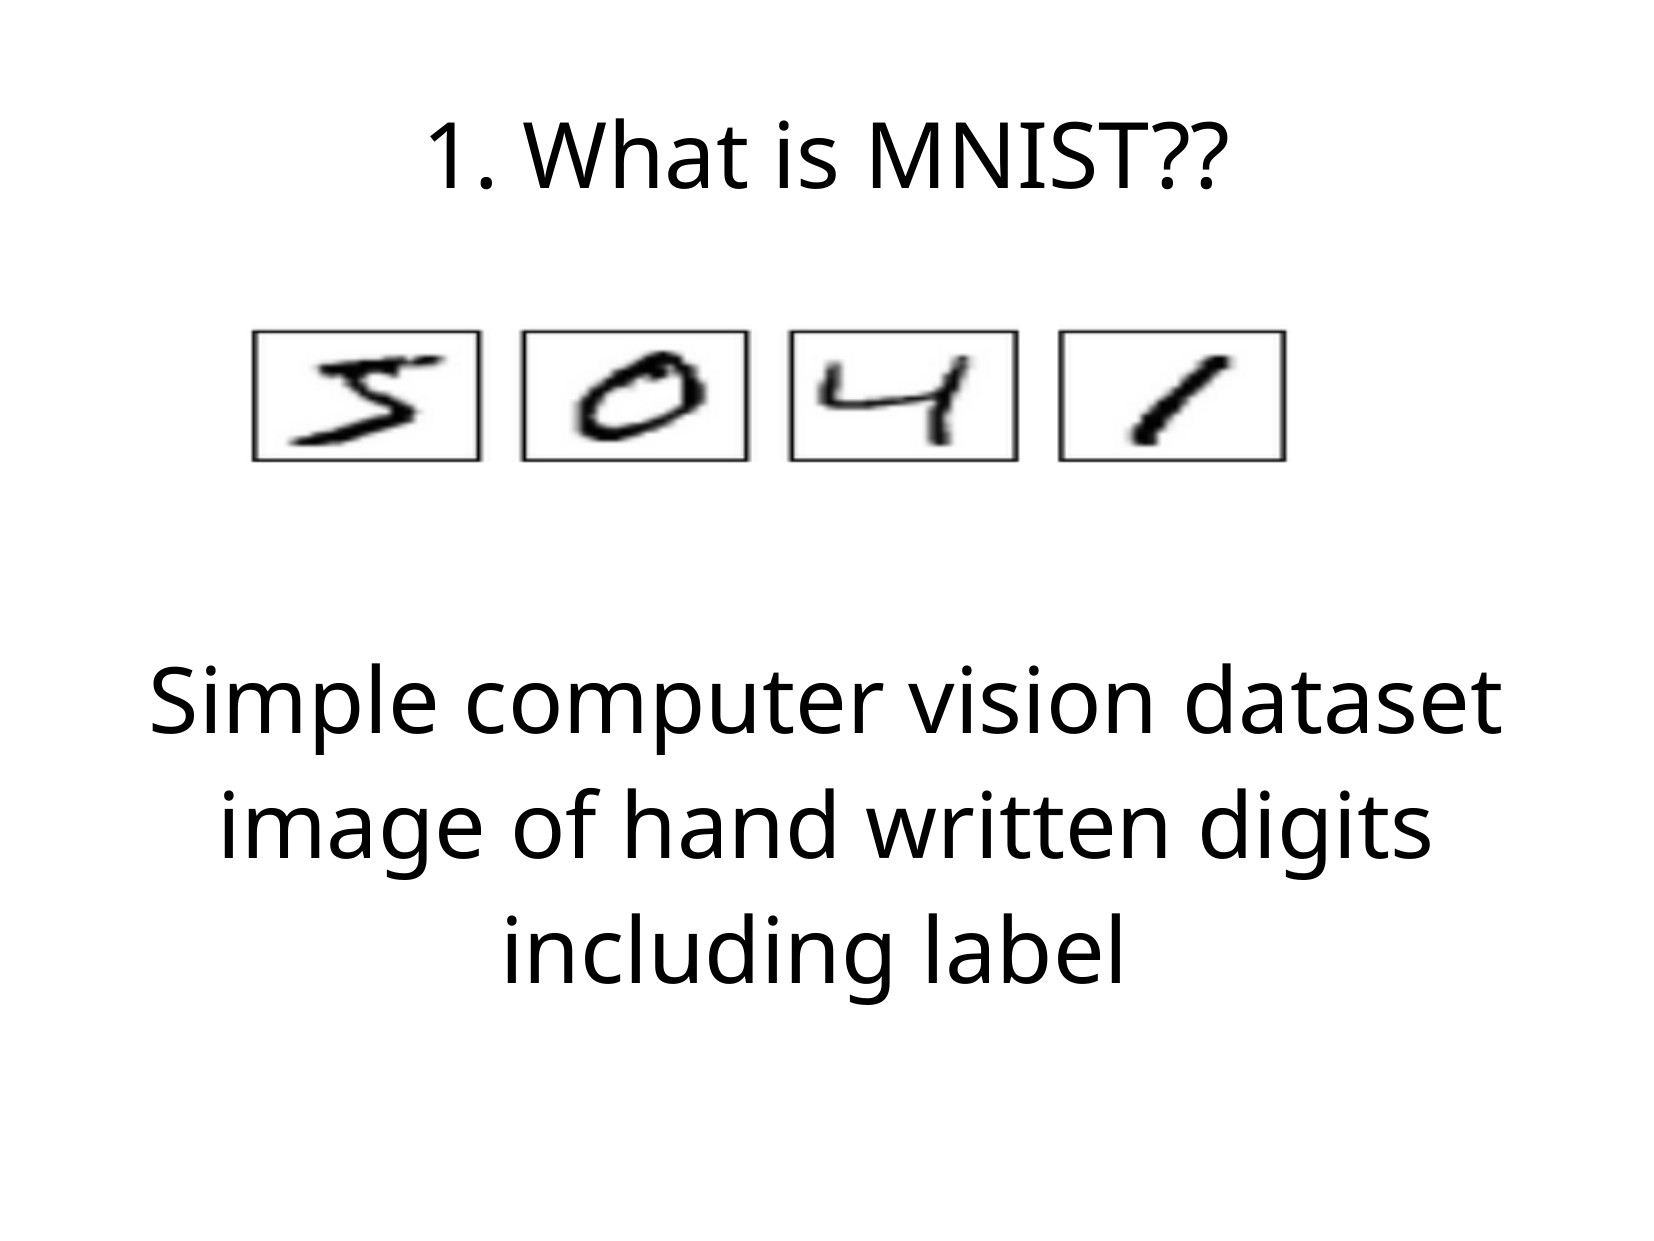

# 1. What is MNIST??
Simple computer vision dataset
image of hand written digits
including label